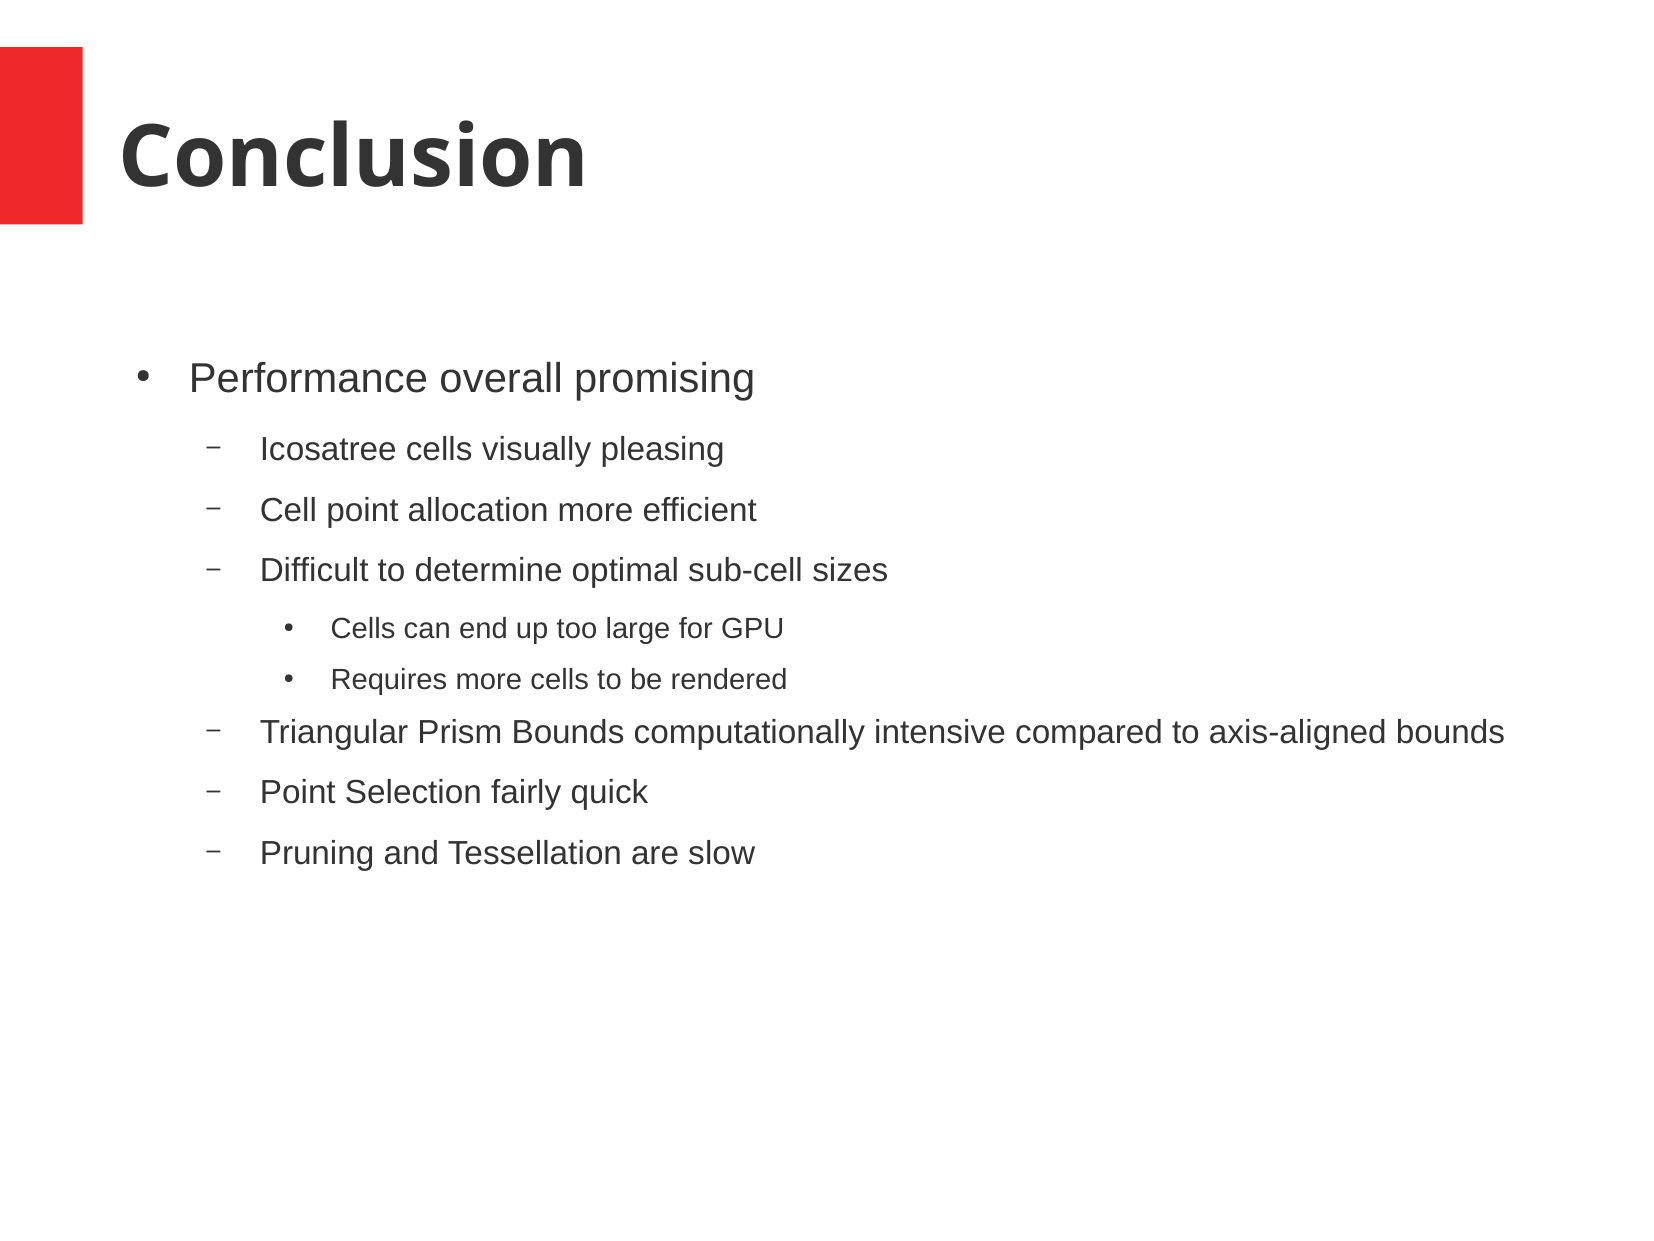

# Conclusion
Performance overall promising
Icosatree cells visually pleasing
Cell point allocation more efficient
Difficult to determine optimal sub-cell sizes
Cells can end up too large for GPU
Requires more cells to be rendered
Triangular Prism Bounds computationally intensive compared to axis-aligned bounds
Point Selection fairly quick
Pruning and Tessellation are slow